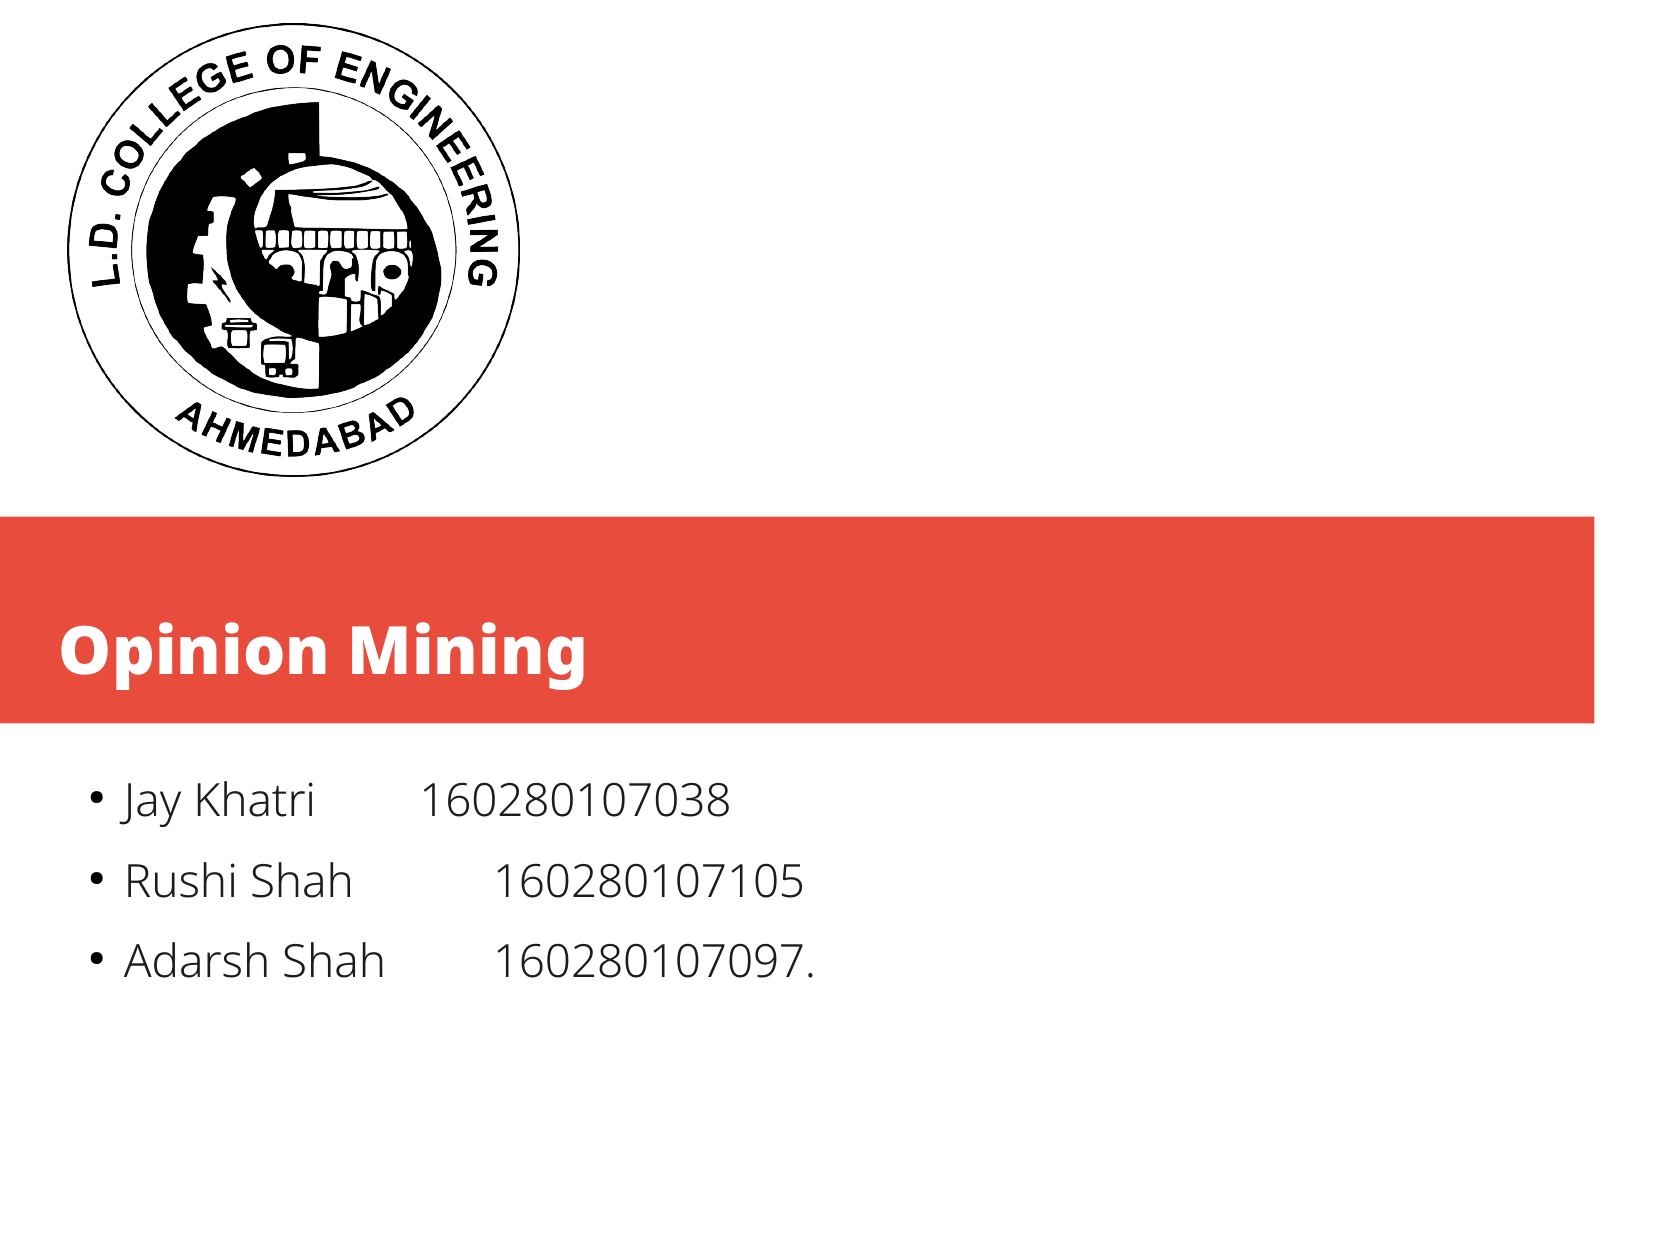

# Opinion Mining
Jay Khatri 		160280107038
Rushi Shah 		160280107105
Adarsh Shah		160280107097.